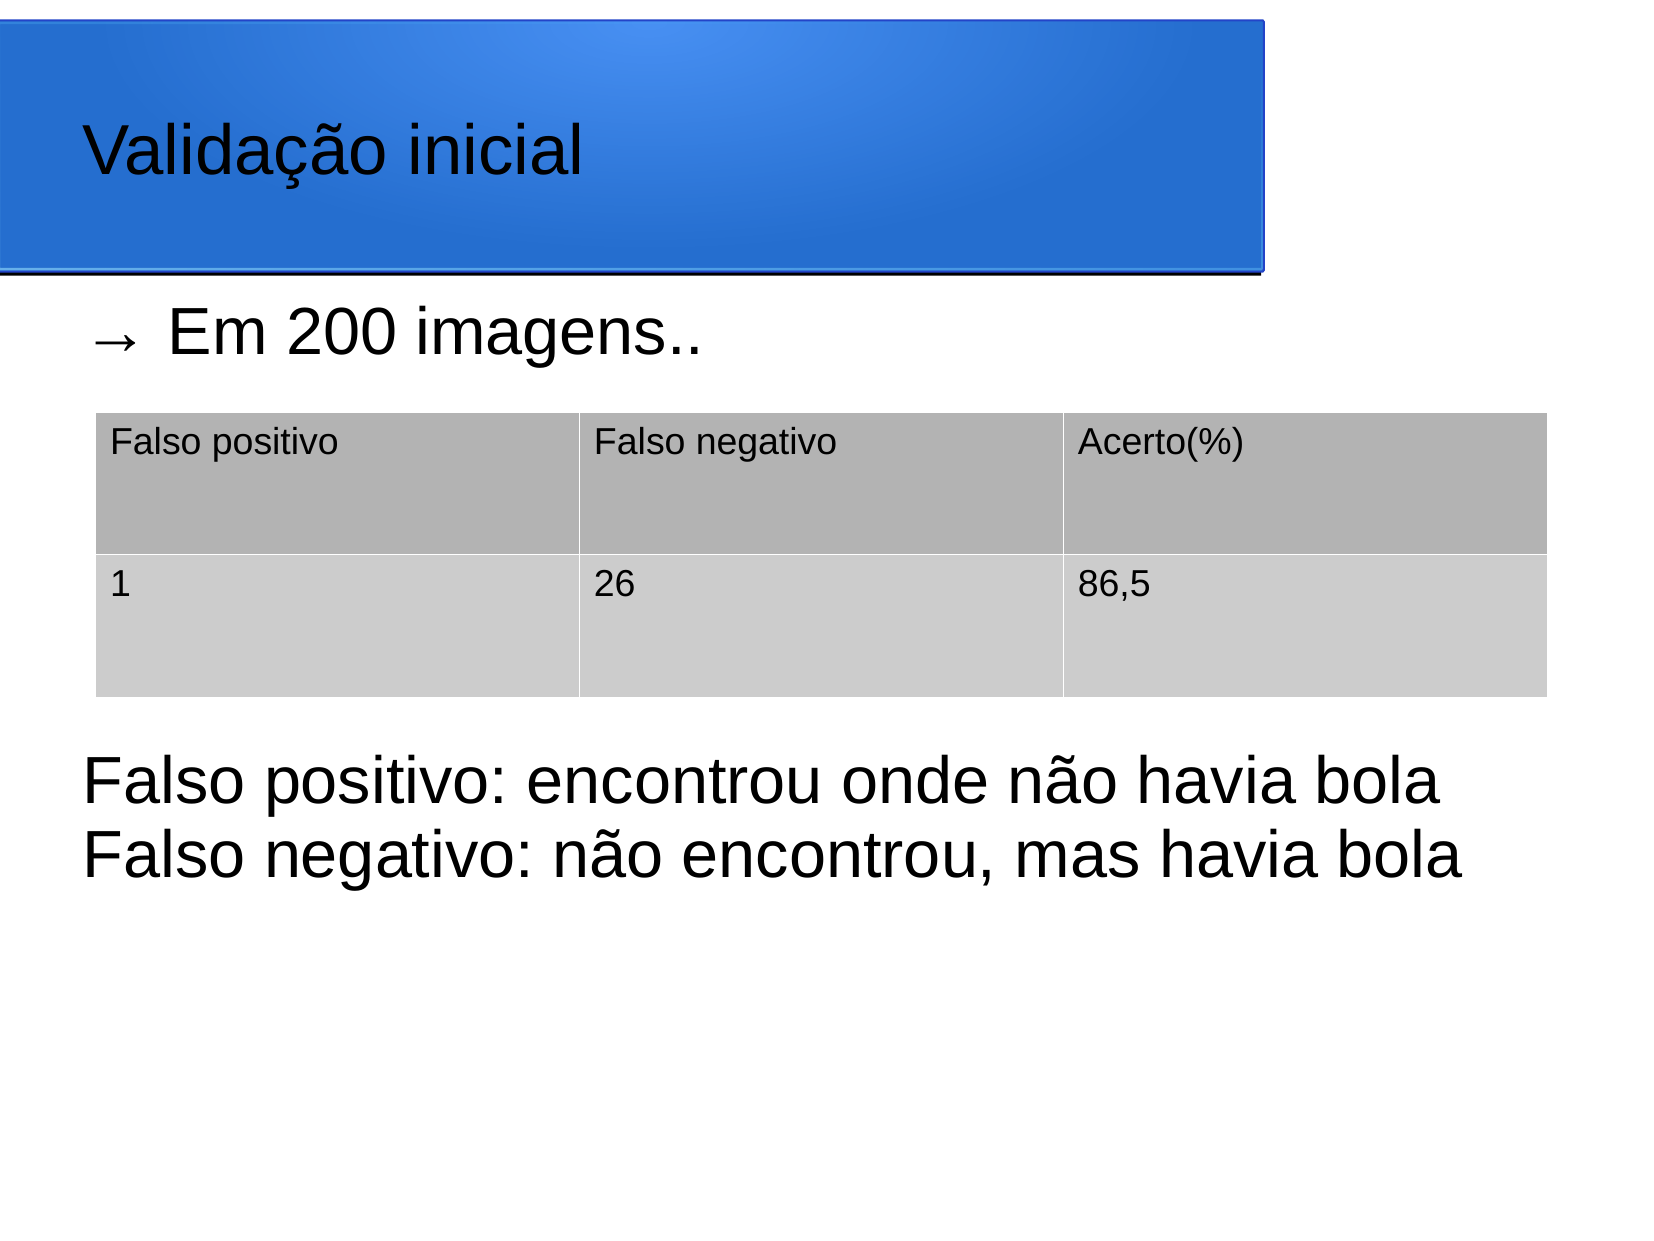

→ Em 200 imagens..
Falso positivo: encontrou onde não havia bola
Falso negativo: não encontrou, mas havia bola
# Validação inicial
| Falso positivo | Falso negativo | Acerto(%) |
| --- | --- | --- |
| 1 | 26 | 86,5 |